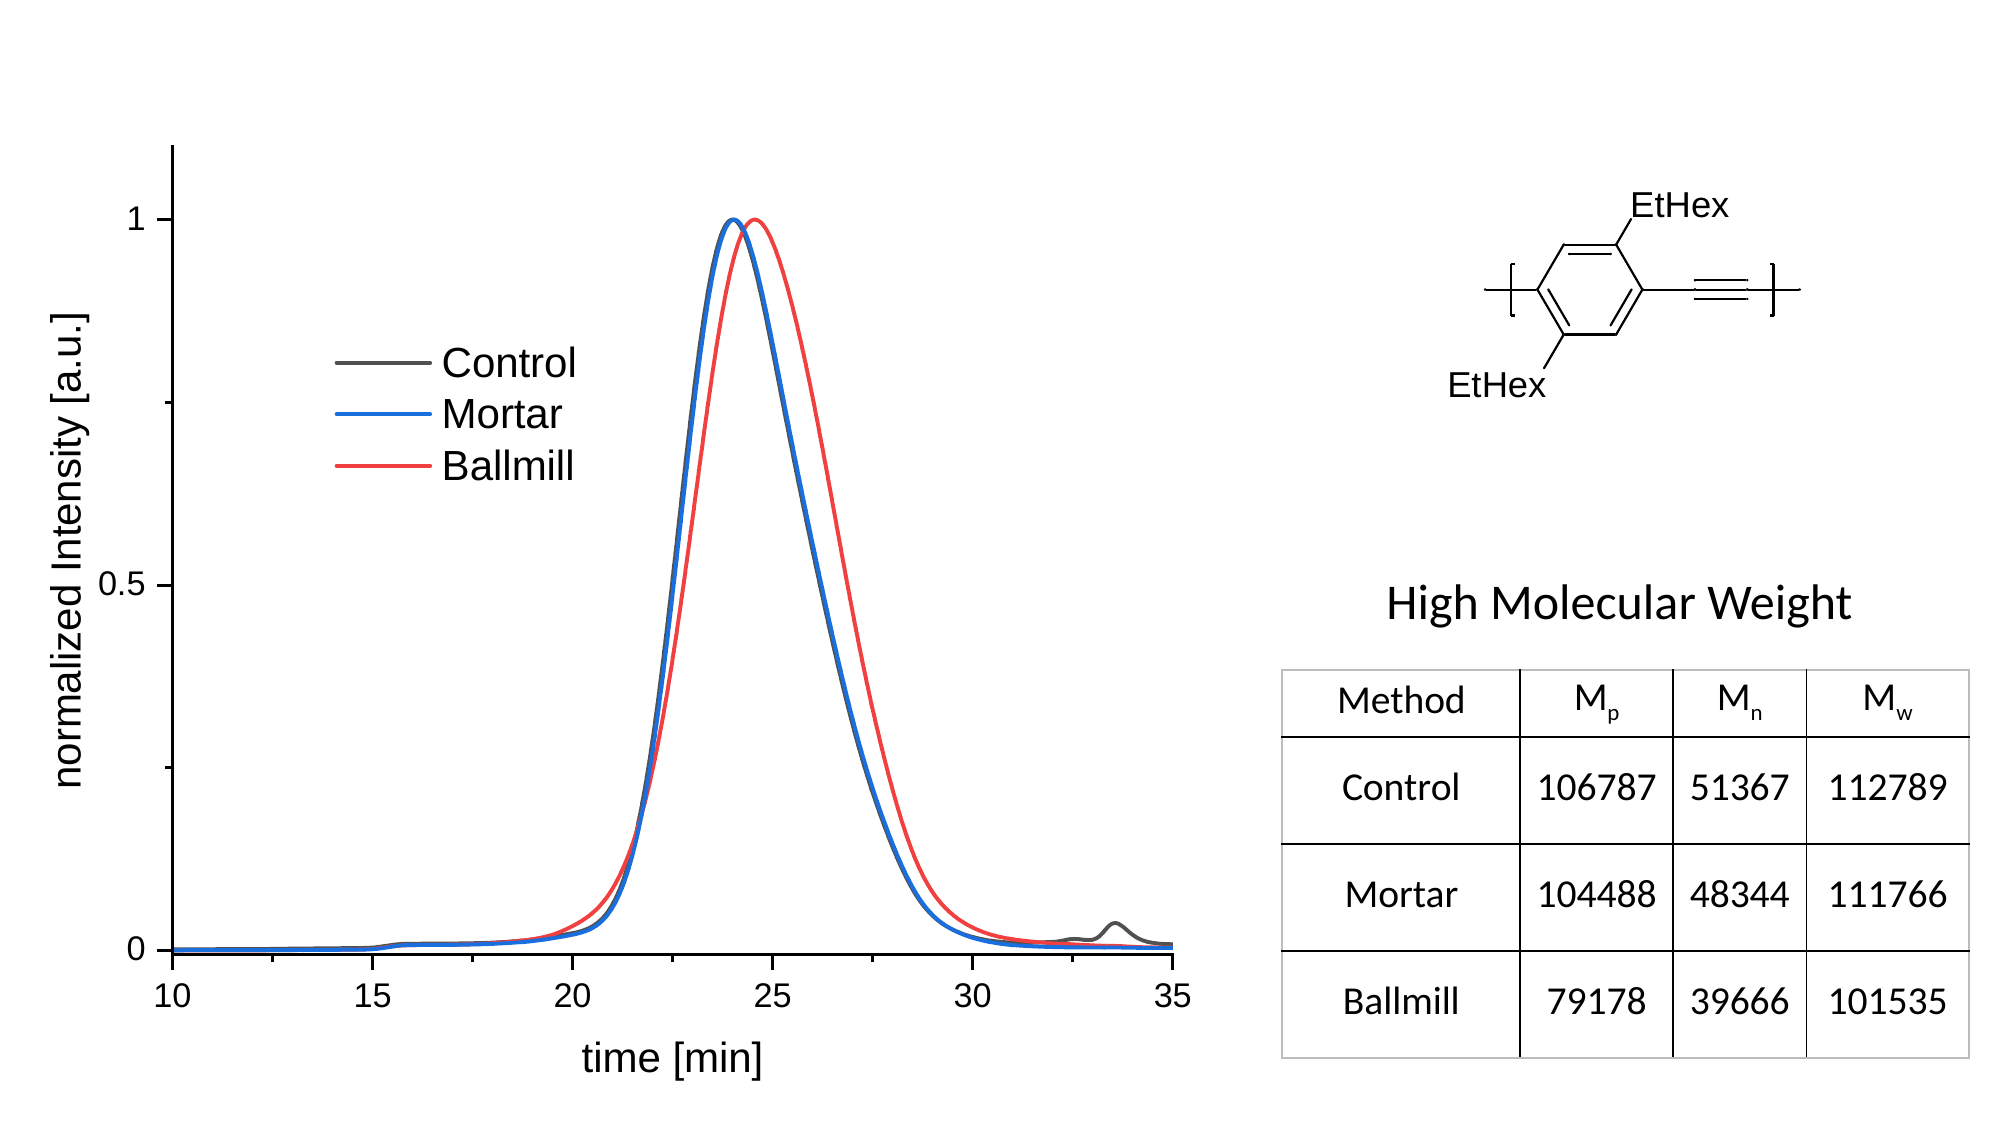

High Molecular Weight
| Method | Mp | Mn | Mw |
| --- | --- | --- | --- |
| Control | 106787 | 51367 | 112789 |
| Mortar | 104488 | 48344 | 111766 |
| Ballmill | 79178 | 39666 | 101535 |